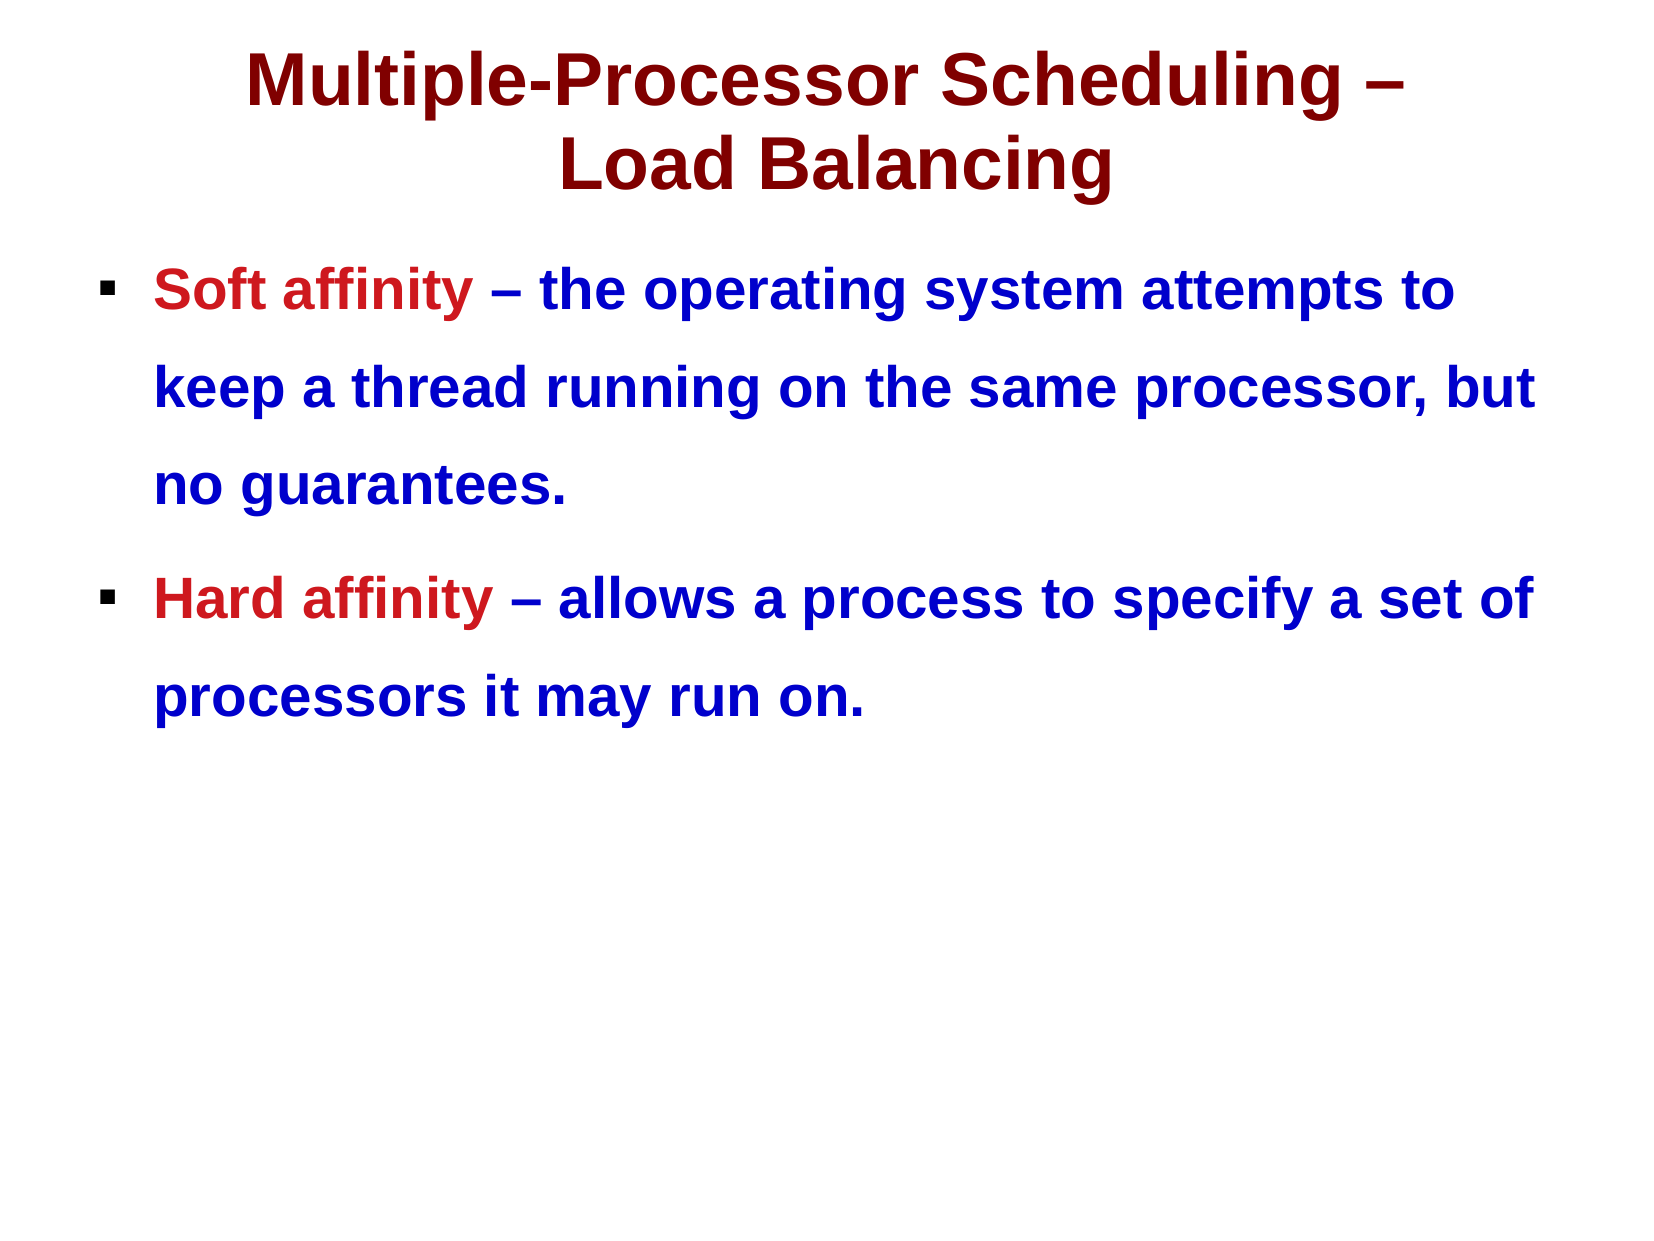

Multiple-Processor Scheduling –
 Load Balancing
# Soft affinity – the operating system attempts to keep a thread running on the same processor, but no guarantees.
Hard affinity – allows a process to specify a set of processors it may run on.